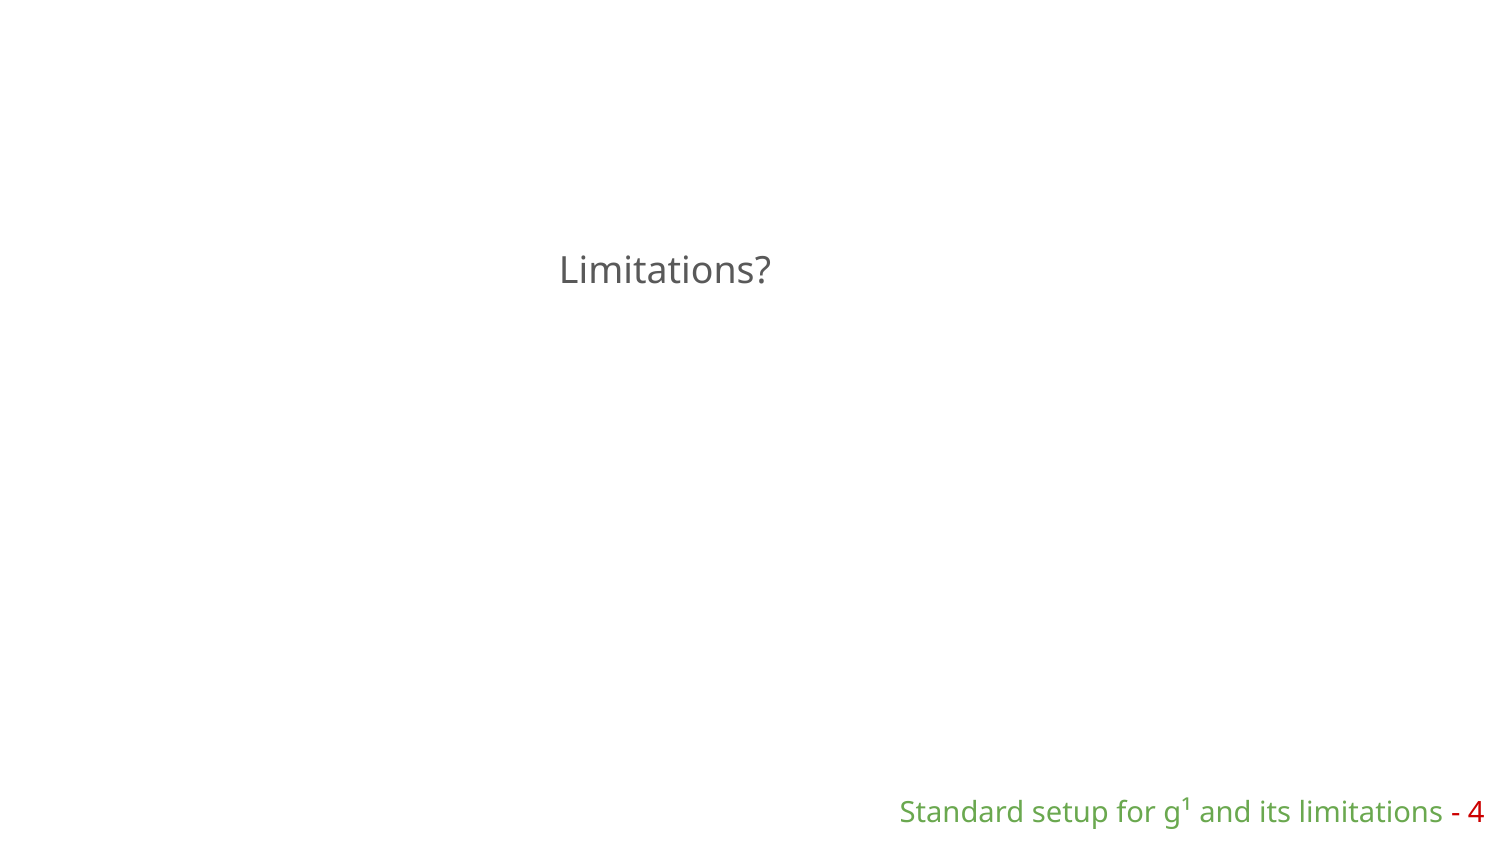

Limitations?
Standard setup for g¹ and its limitations - 4